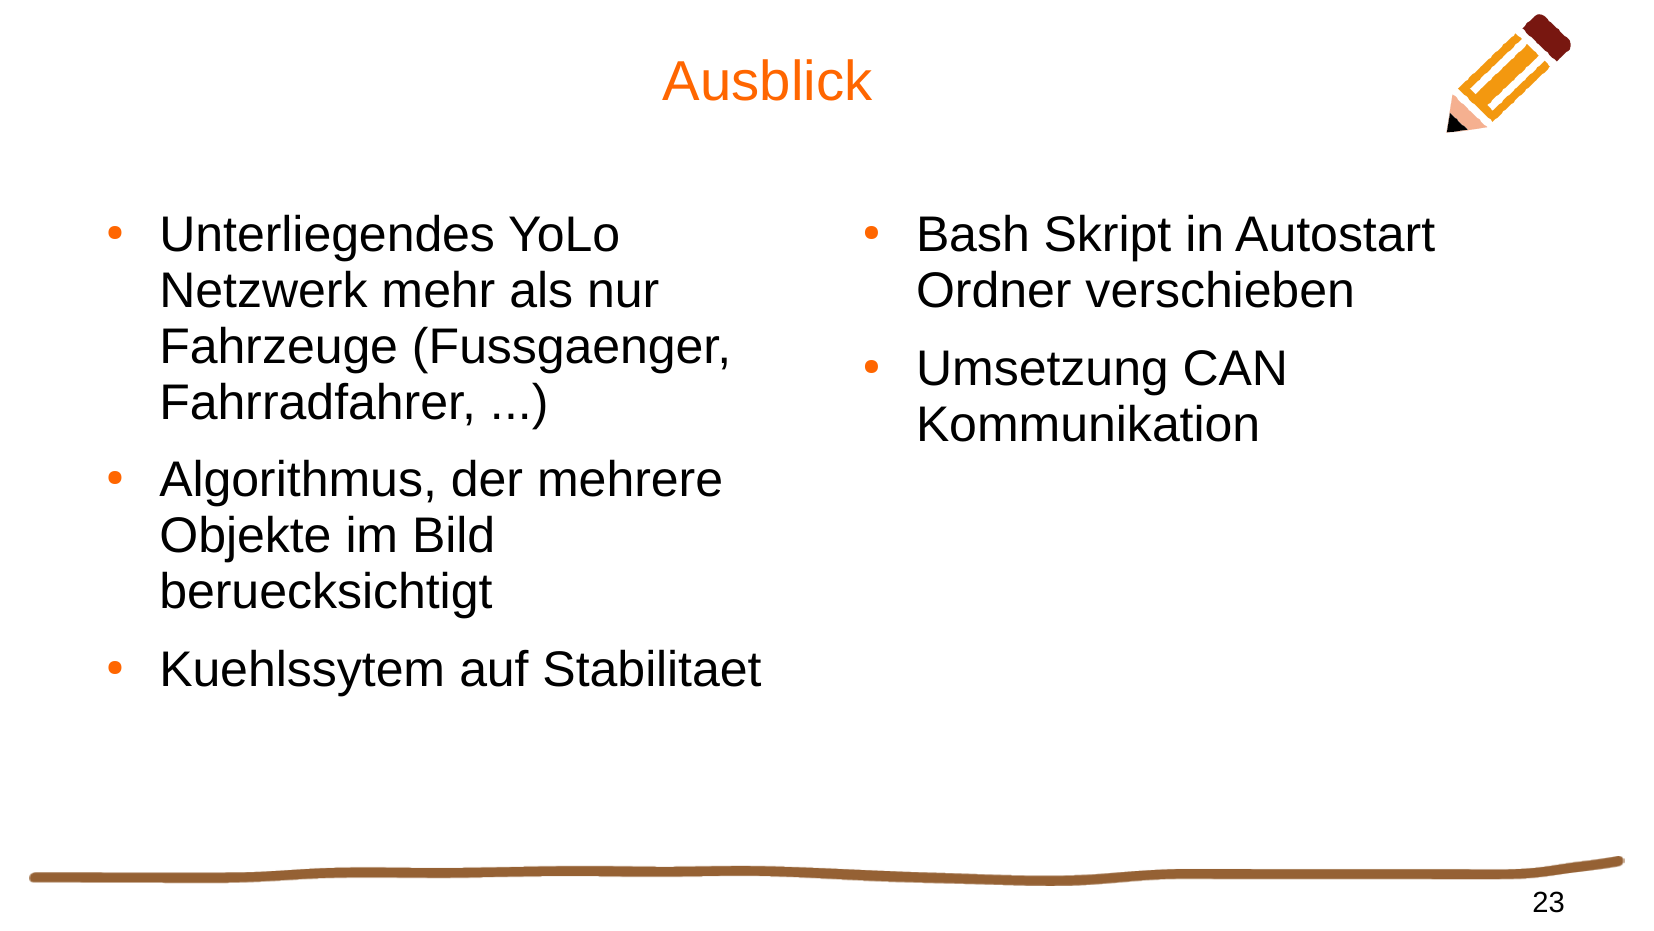

# Ausblick
Unterliegendes YoLo Netzwerk mehr als nur Fahrzeuge (Fussgaenger, Fahrradfahrer, ...)
Algorithmus, der mehrere Objekte im Bild beruecksichtigt
Kuehlssytem auf Stabilitaet
Bash Skript in Autostart Ordner verschieben
Umsetzung CAN Kommunikation
23